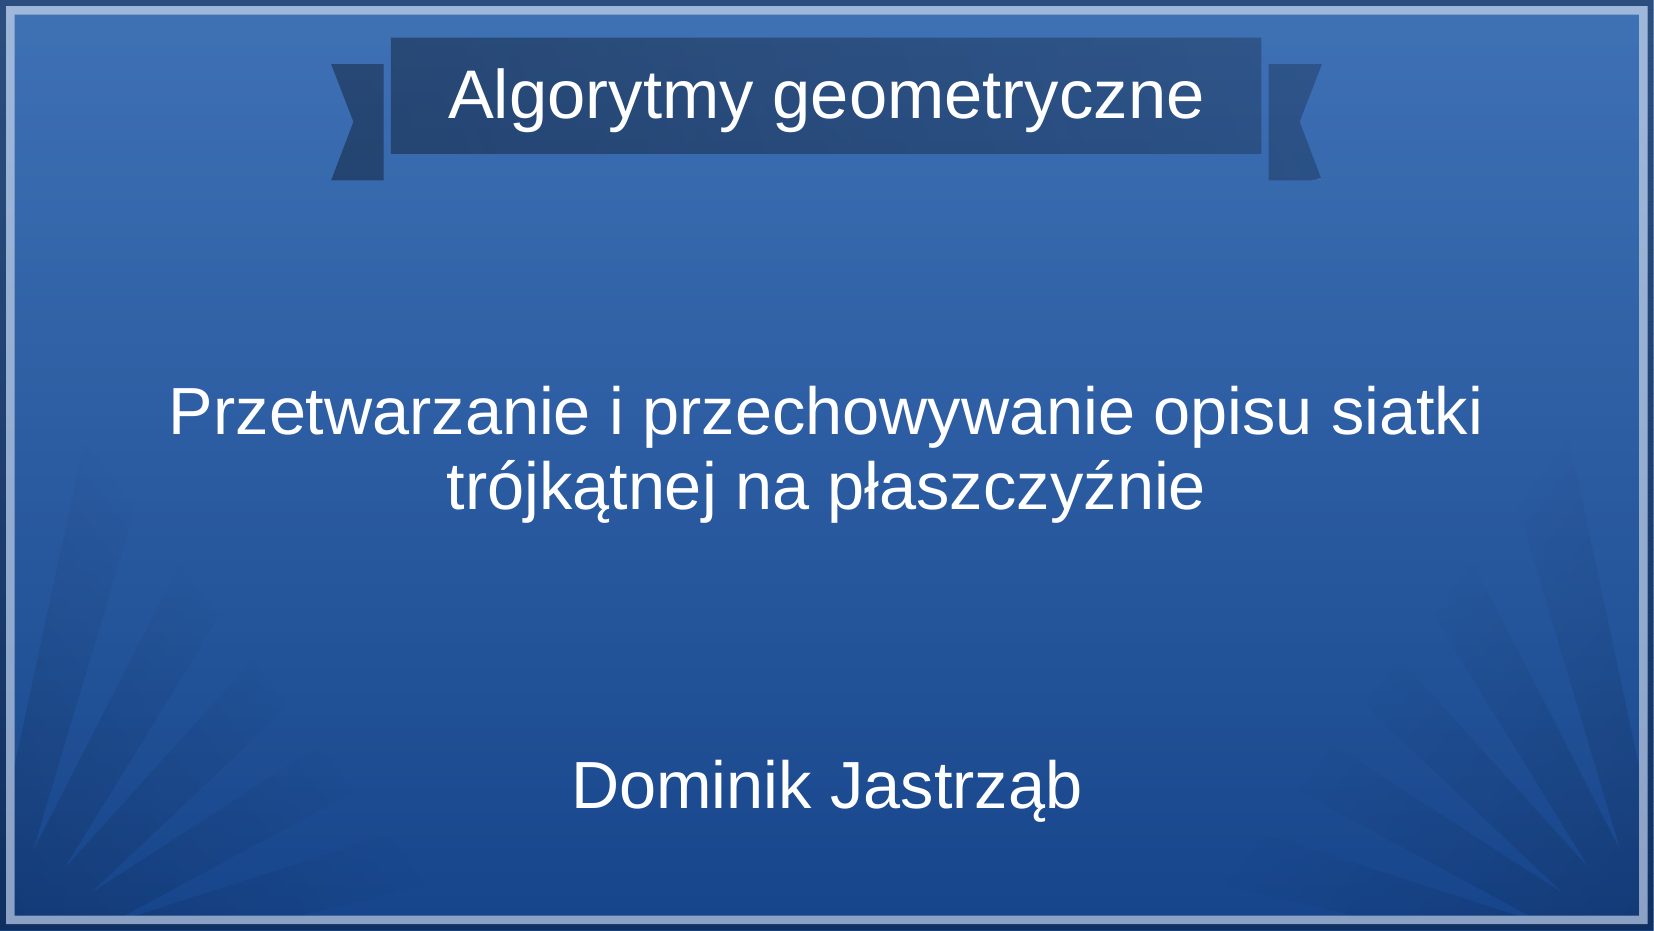

# Algorytmy geometryczne
Przetwarzanie i przechowywanie opisu siatki trójkątnej na płaszczyźnie
Dominik Jastrząb